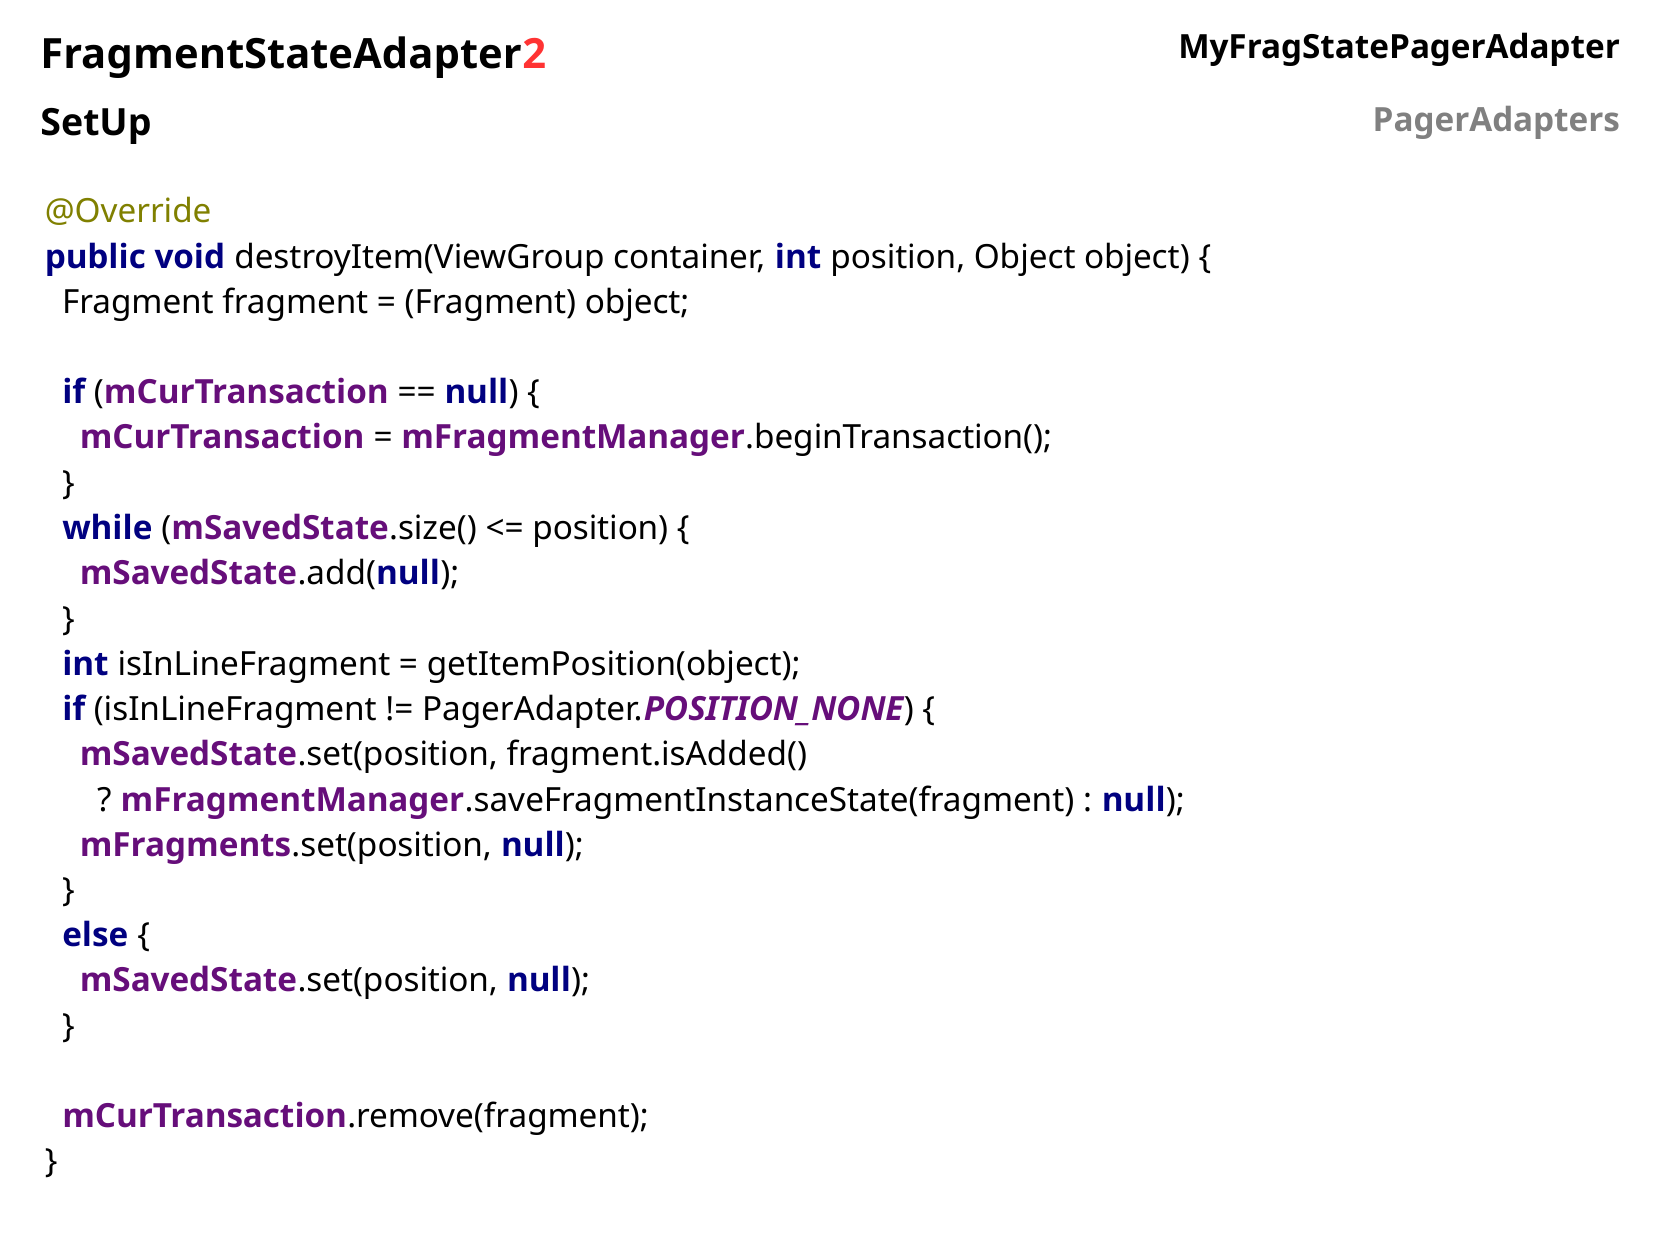

| FragmentStateAdapter2 | MyFragStatePagerAdapter |
| --- | --- |
| SetUp | PagerAdapters |
MyPlainPagerAdapter - UML diagram
@Override
public void destroyItem(ViewGroup container, int position, Object object) {
 Fragment fragment = (Fragment) object;
 if (mCurTransaction == null) {
 mCurTransaction = mFragmentManager.beginTransaction();
 }
 while (mSavedState.size() <= position) {
 mSavedState.add(null);
 }
 int isInLineFragment = getItemPosition(object);
 if (isInLineFragment != PagerAdapter.POSITION_NONE) {
 mSavedState.set(position, fragment.isAdded()
 ? mFragmentManager.saveFragmentInstanceState(fragment) : null);
 mFragments.set(position, null);
 }
 else {
 mSavedState.set(position, null);
 }
 mCurTransaction.remove(fragment);
}